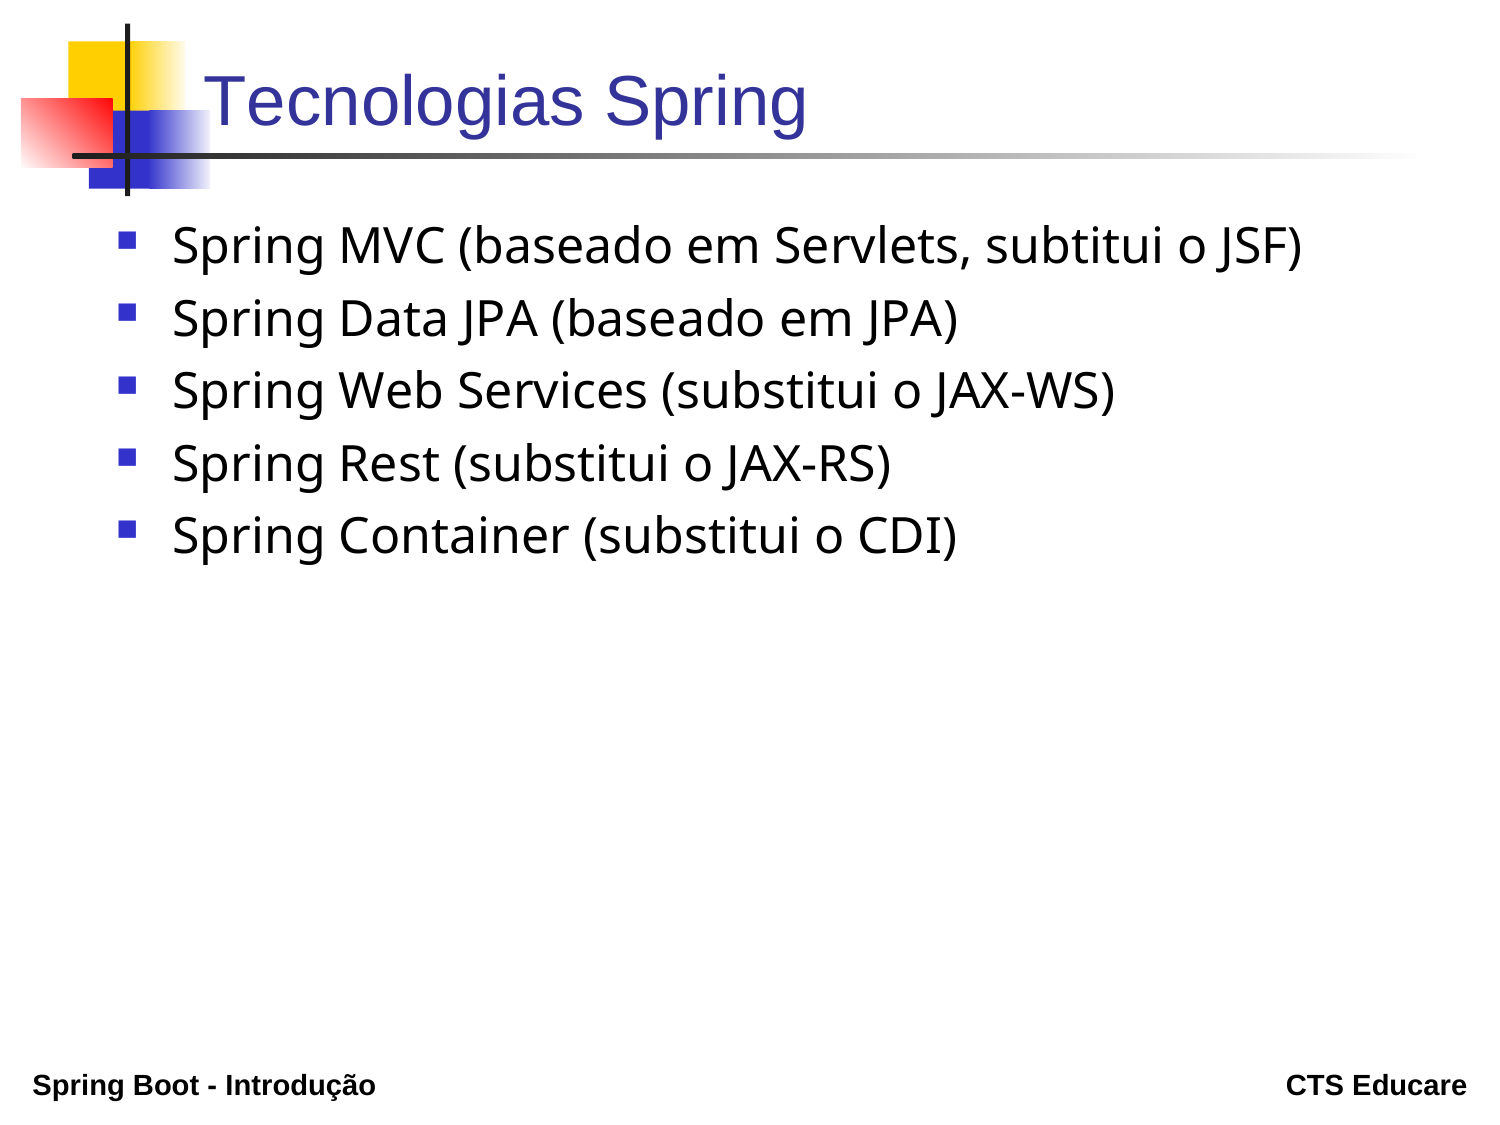

# Tecnologias Spring
Spring MVC (baseado em Servlets, subtitui o JSF)
Spring Data JPA (baseado em JPA)
Spring Web Services (substitui o JAX-WS)
Spring Rest (substitui o JAX-RS)
Spring Container (substitui o CDI)